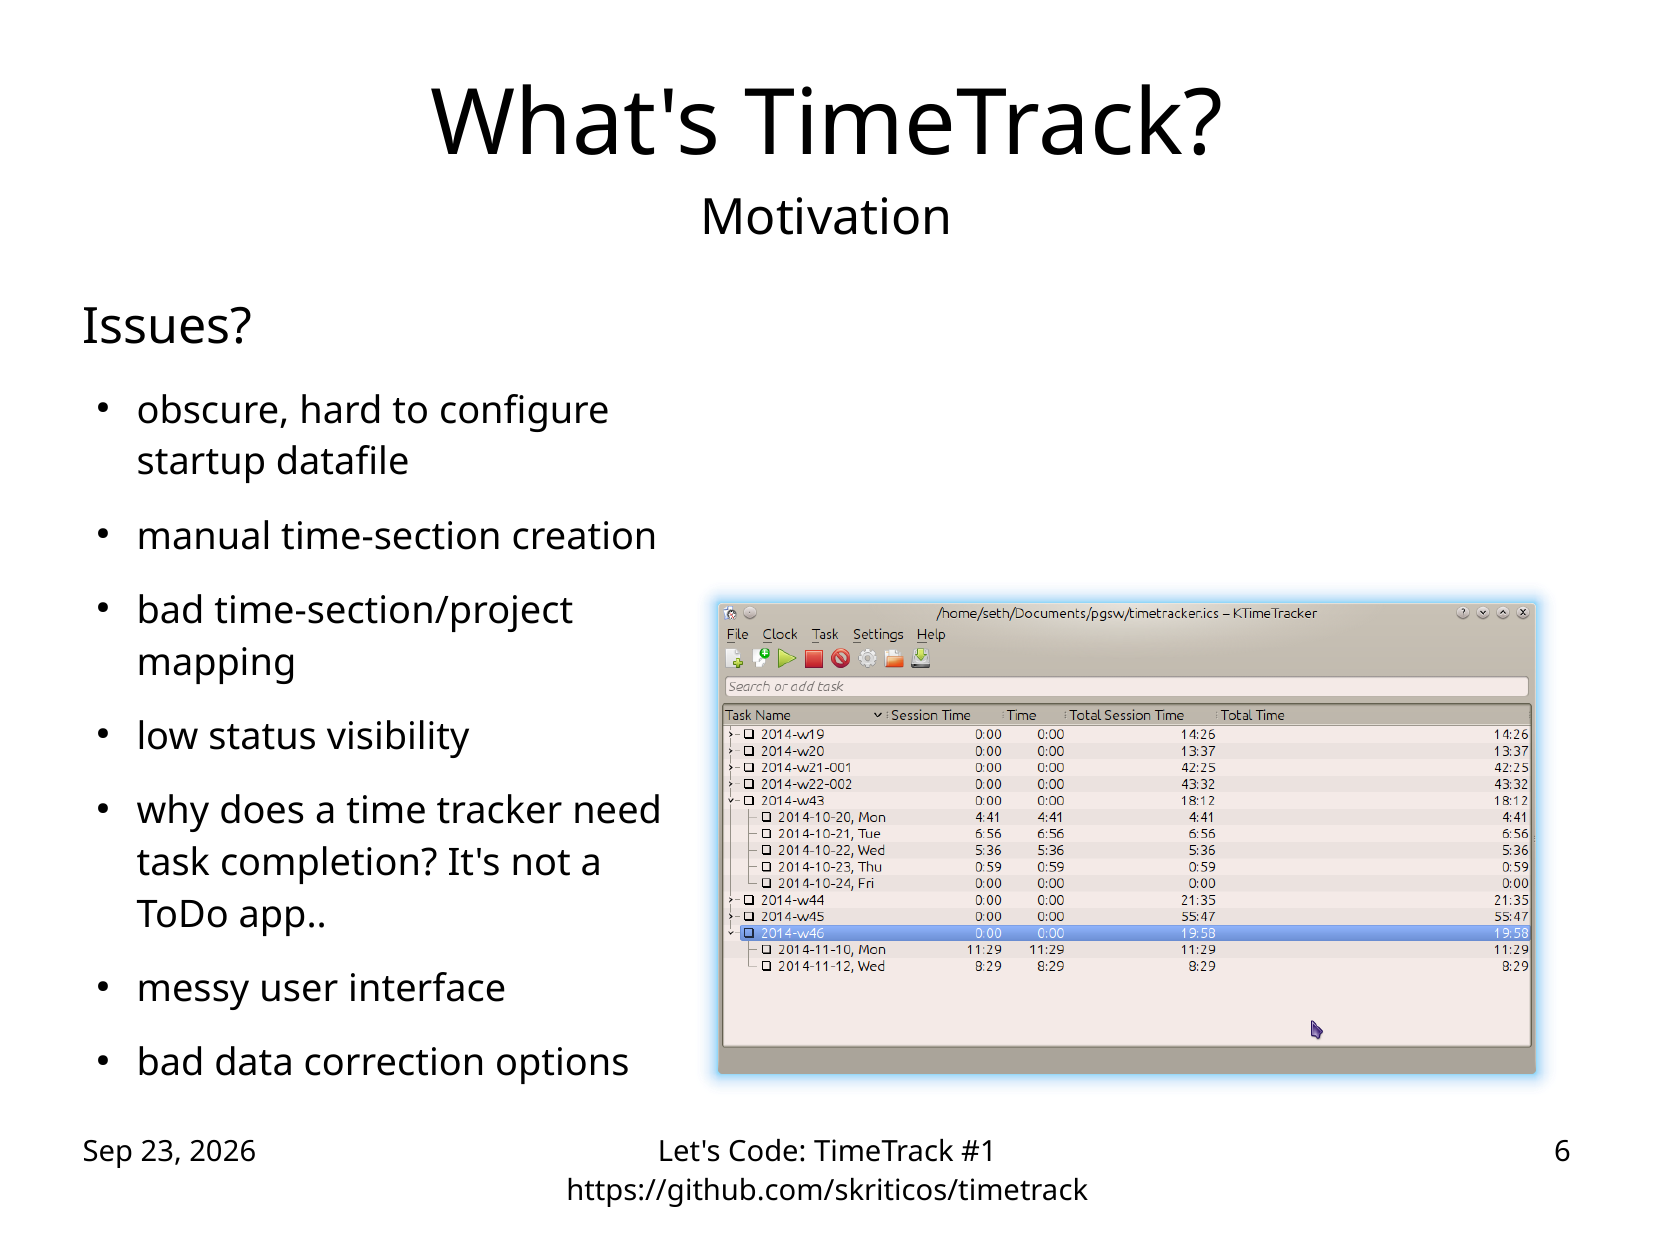

# What's TimeTrack? Motivation
Issues?
obscure, hard to configure startup datafile
manual time-section creation
bad time-section/project mapping
low status visibility
why does a time tracker need task completion? It's not a ToDo app..
messy user interface
bad data correction options
Let's Code: TimeTrack #1\n https://github.com/skriticos/timetrack
6